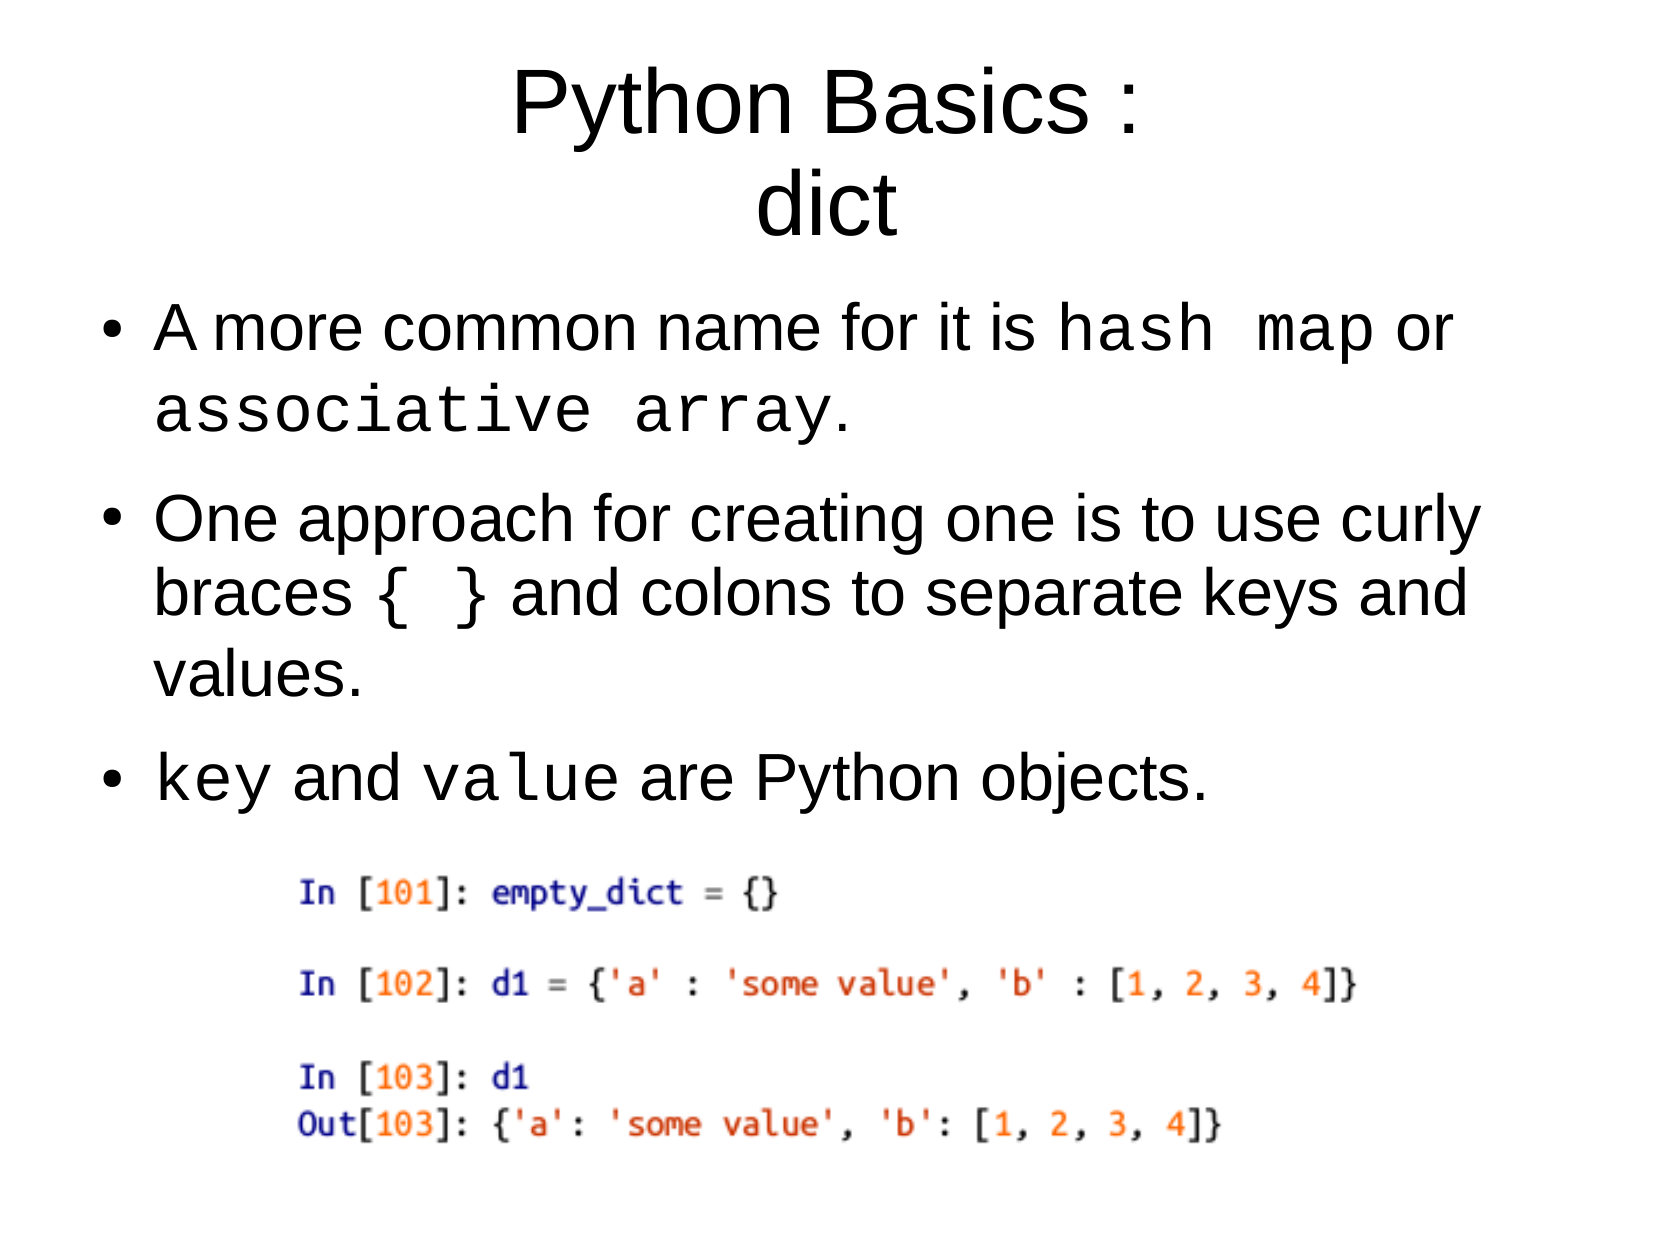

# Python Basics : dict
A more common name for it is hash map or associative array.
One approach for creating one is to use curly braces { } and colons to separate keys and values.
key and value are Python objects.